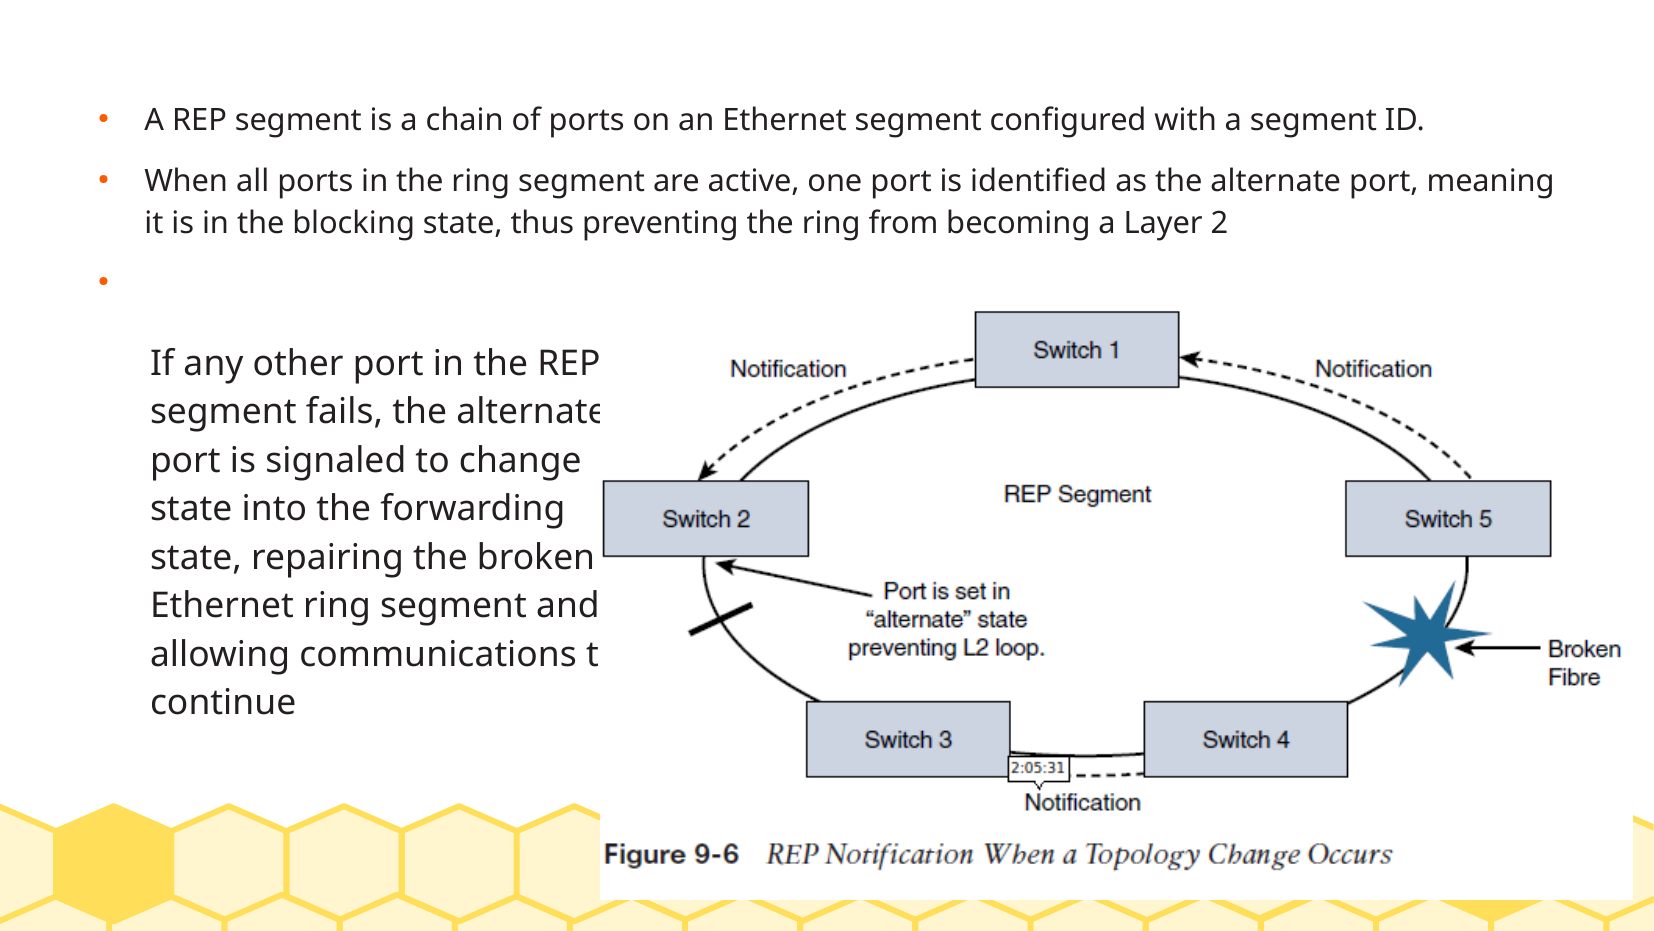

# A REP segment is a chain of ports on an Ethernet segment configured with a segment ID.
When all ports in the ring segment are active, one port is identified as the alternate port, meaning it is in the blocking state, thus preventing the ring from becoming a Layer 2
If any other port in the REP segment fails, the alternate port is signaled to change state into the forwarding state, repairing the broken Ethernet ring segment and allowing communications to continue